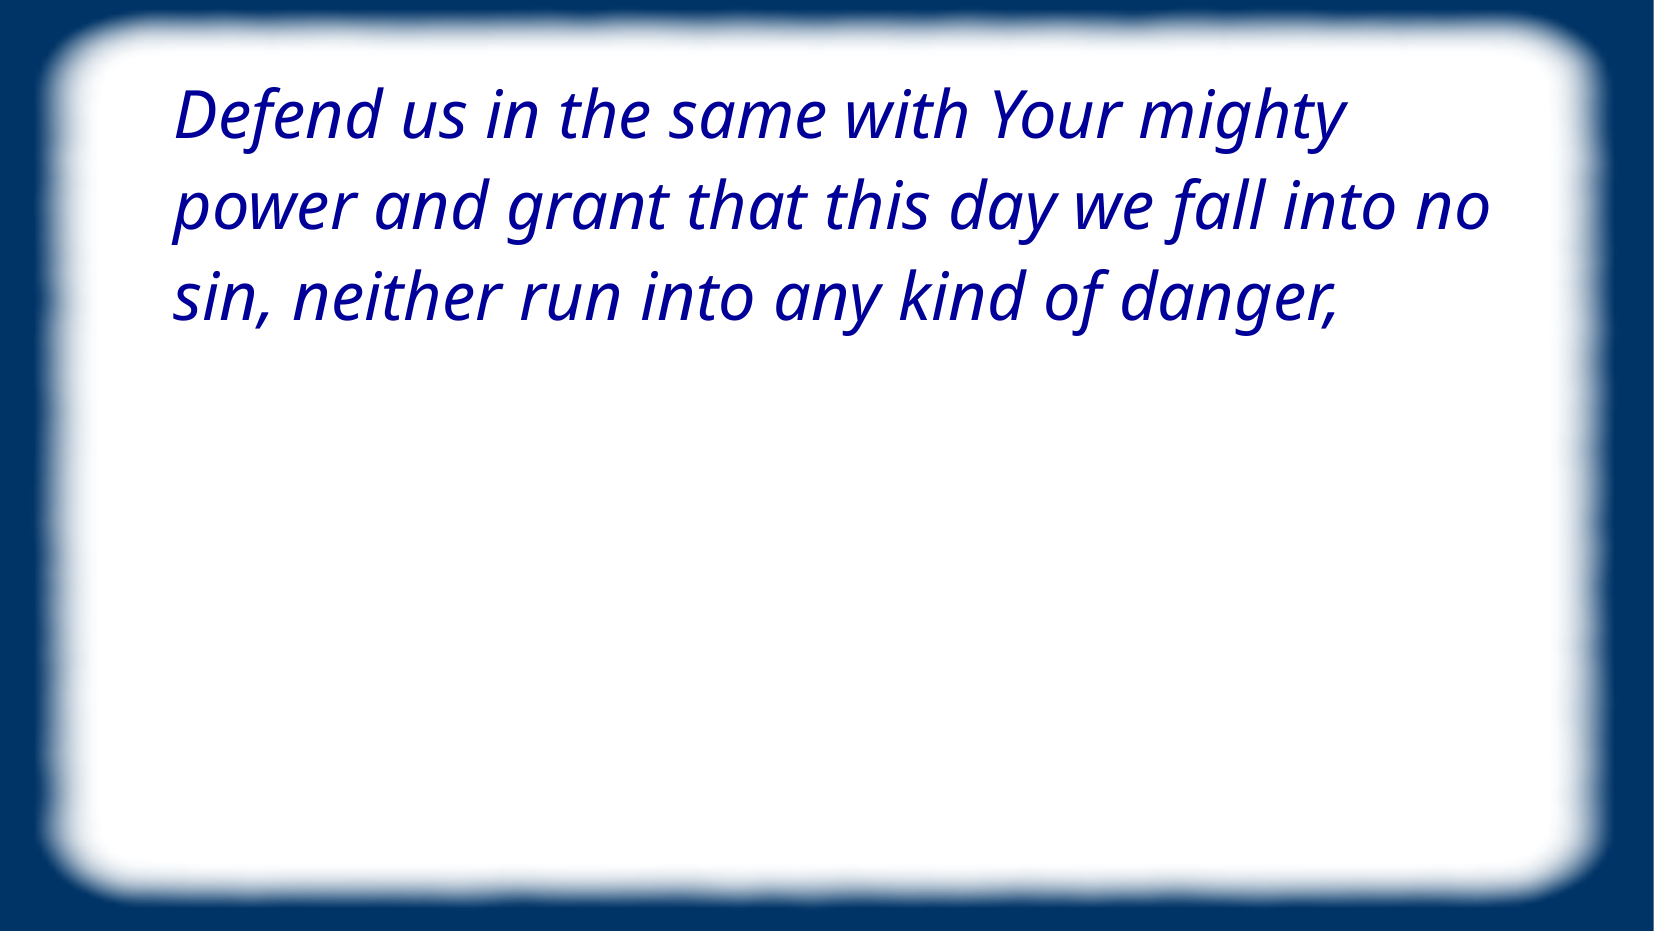

Defend us in the same with Your mighty
 power and grant that this day we fall into no
 sin, neither run into any kind of danger,